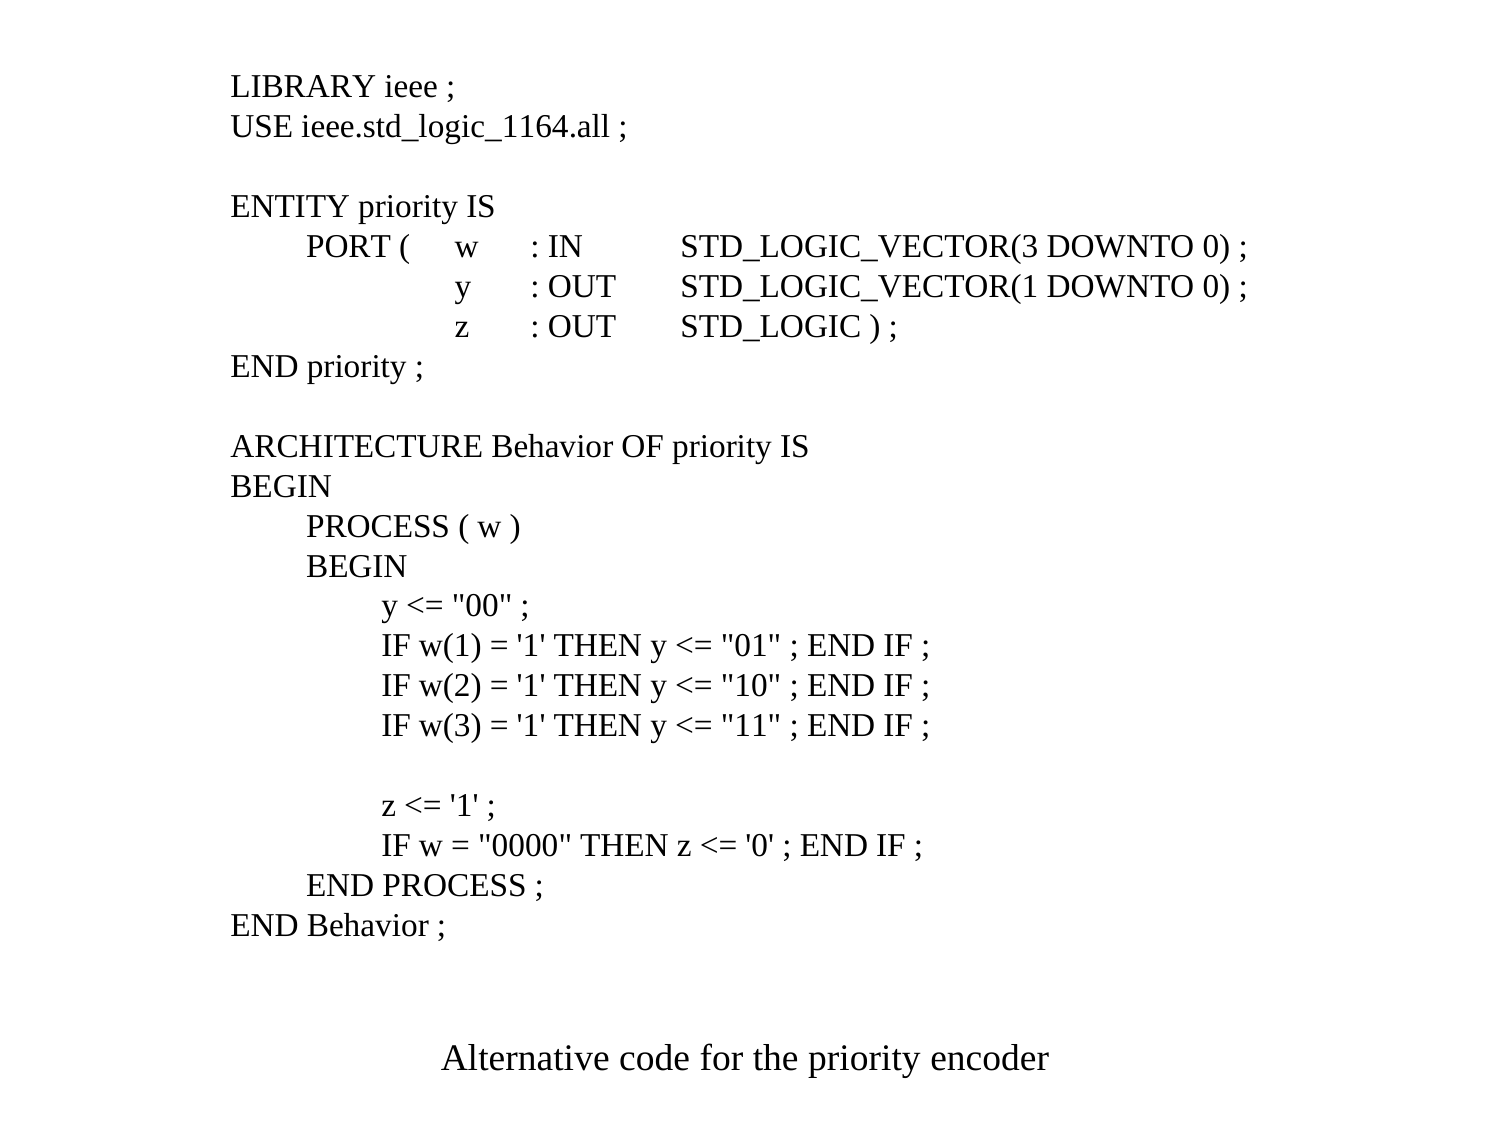

LIBRARY ieee ;
USE ieee.std_logic_1164.all ;
ENTITY priority IS
	PORT (	w 	: IN 	STD_LOGIC_VECTOR(3 DOWNTO 0) ;
			y	: OUT 	STD_LOGIC_VECTOR(1 DOWNTO 0) ;
			z	: OUT 	STD_LOGIC ) ;
END priority ;
ARCHITECTURE Behavior OF priority IS
BEGIN
	PROCESS ( w )
	BEGIN
		y <= "00" ;
		IF w(1) = '1' THEN y <= "01" ; END IF ;
		IF w(2) = '1' THEN y <= "10" ; END IF ;
		IF w(3) = '1' THEN y <= "11" ; END IF ;
		z <= '1' ;
		IF w = "0000" THEN z <= '0' ; END IF ;
	END PROCESS ;
END Behavior ;
Alternative code for the priority encoder